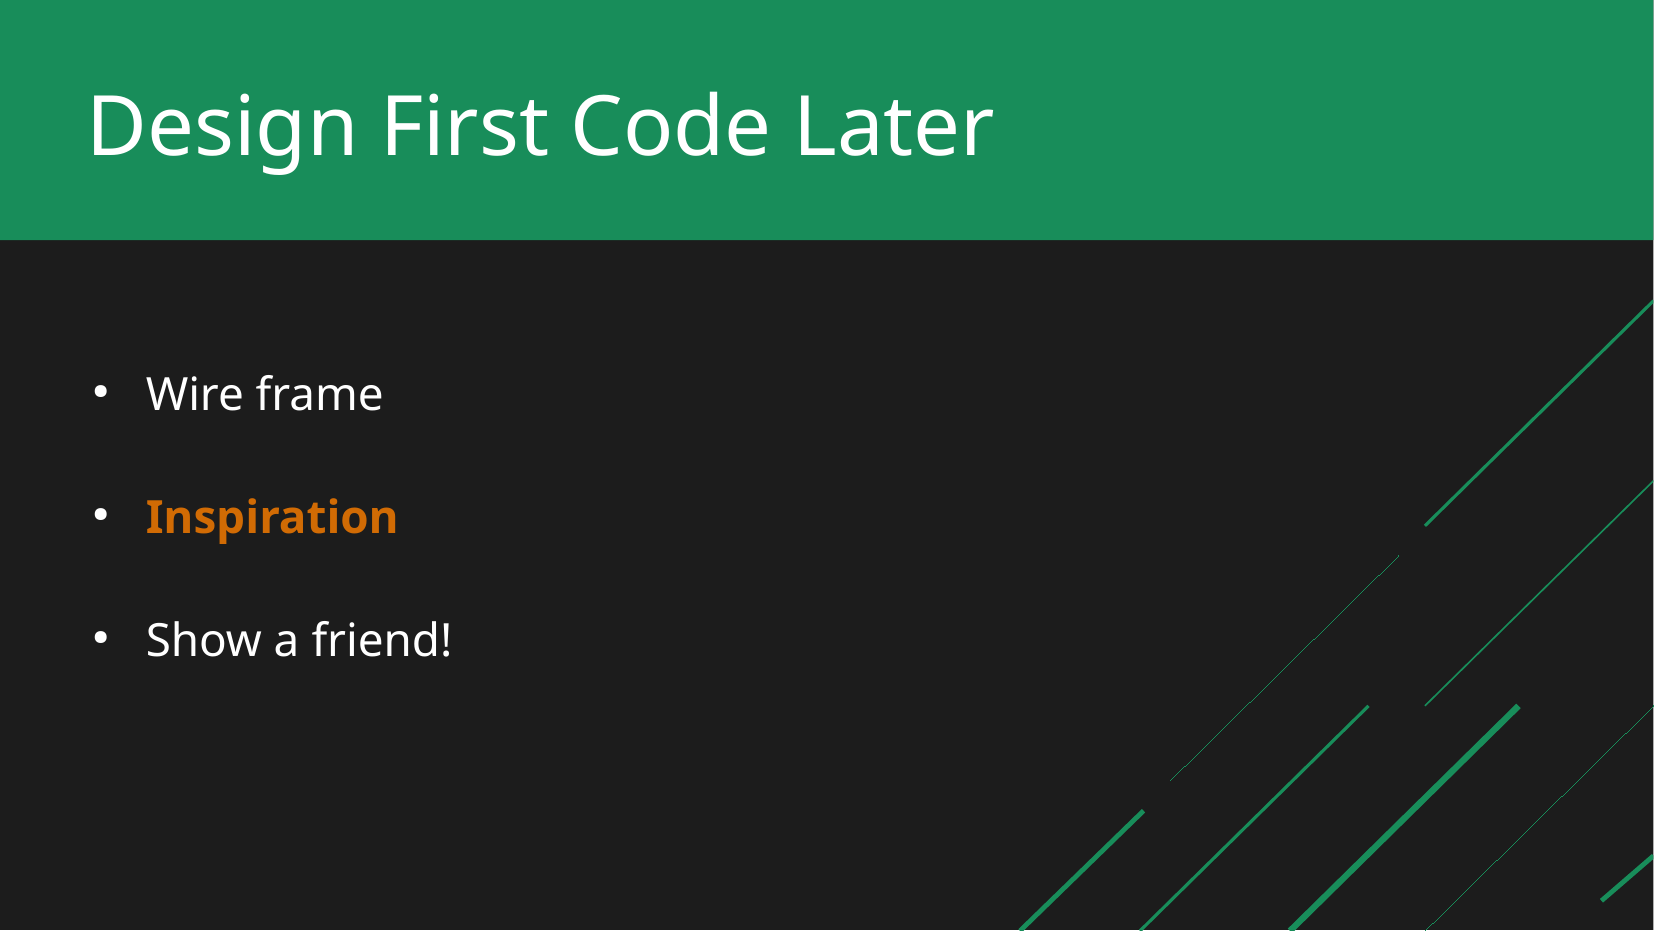

Design First Code Later
# Wire frame
Inspiration
Show a friend!